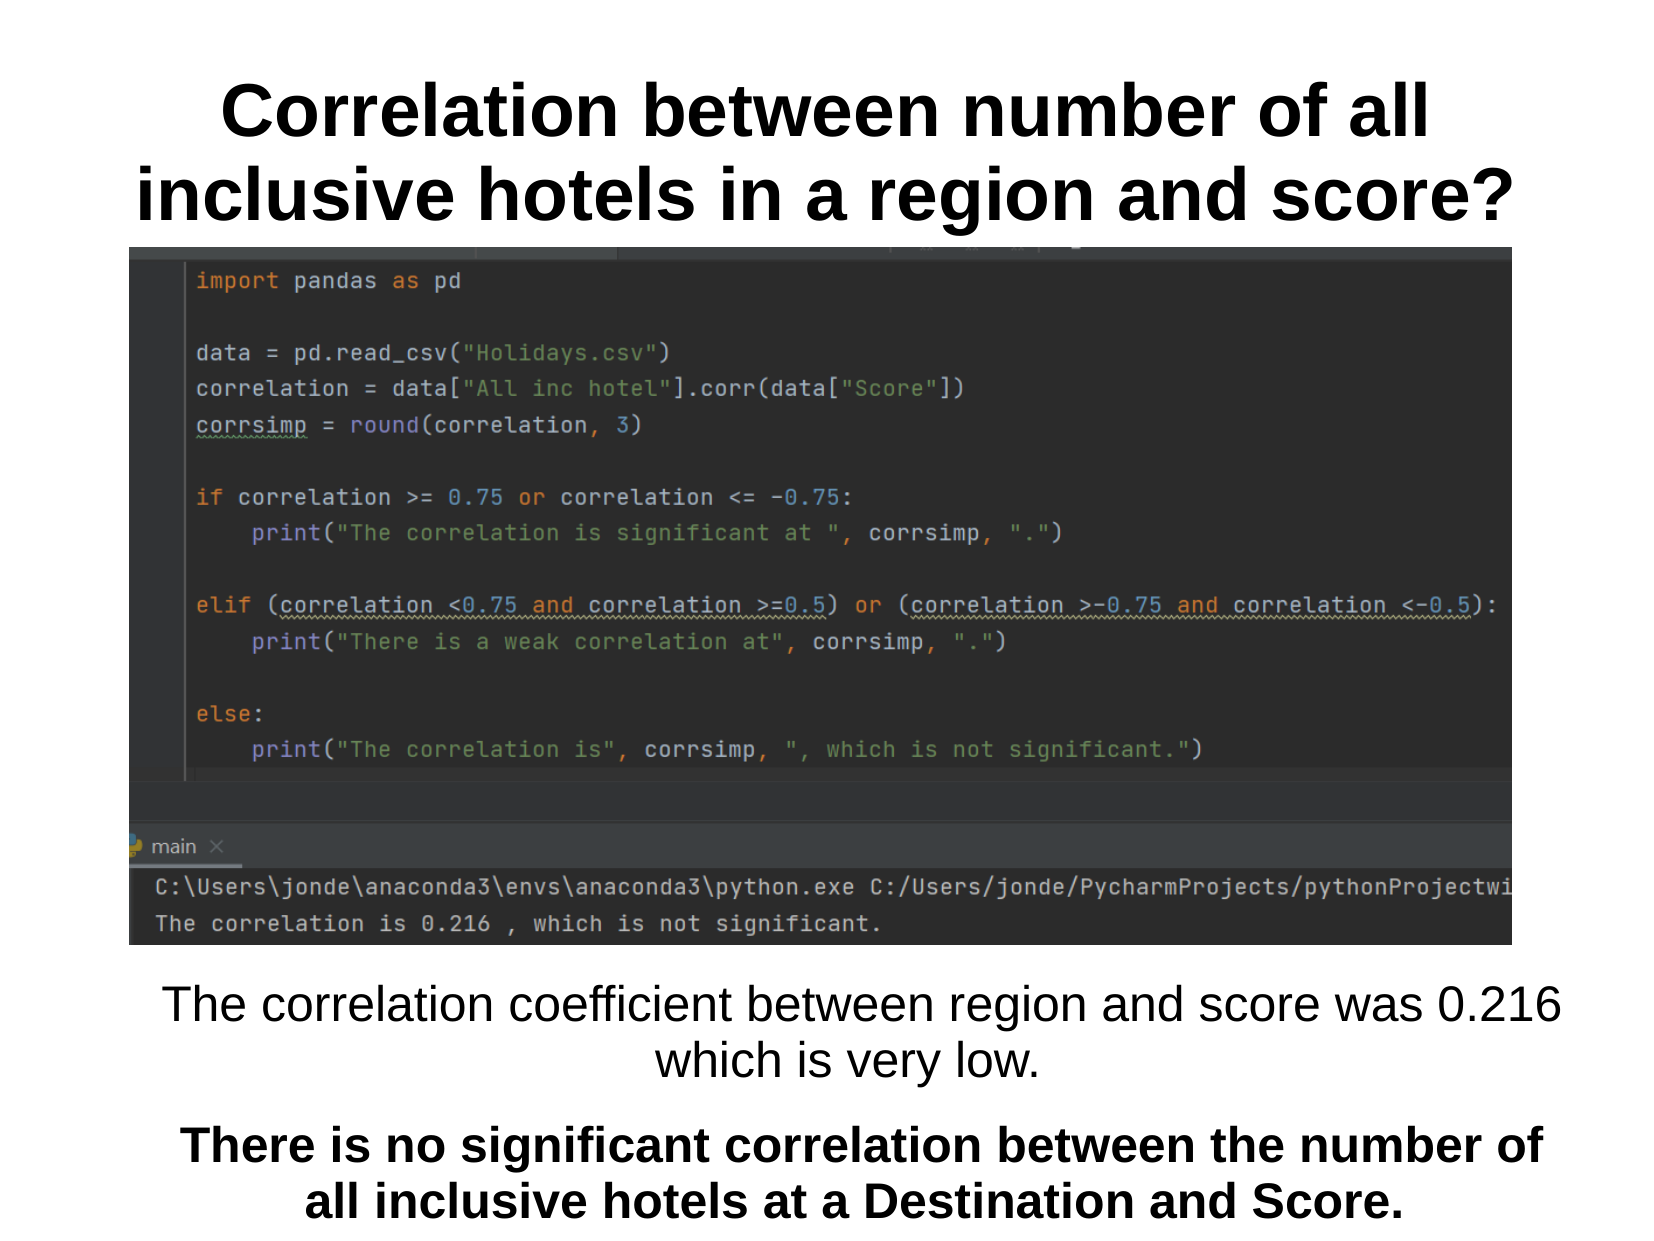

# Correlation between number of all inclusive hotels in a region and score?
The correlation coefficient between region and score was 0.216 which is very low.
There is no significant correlation between the number of all inclusive hotels at a Destination and Score.